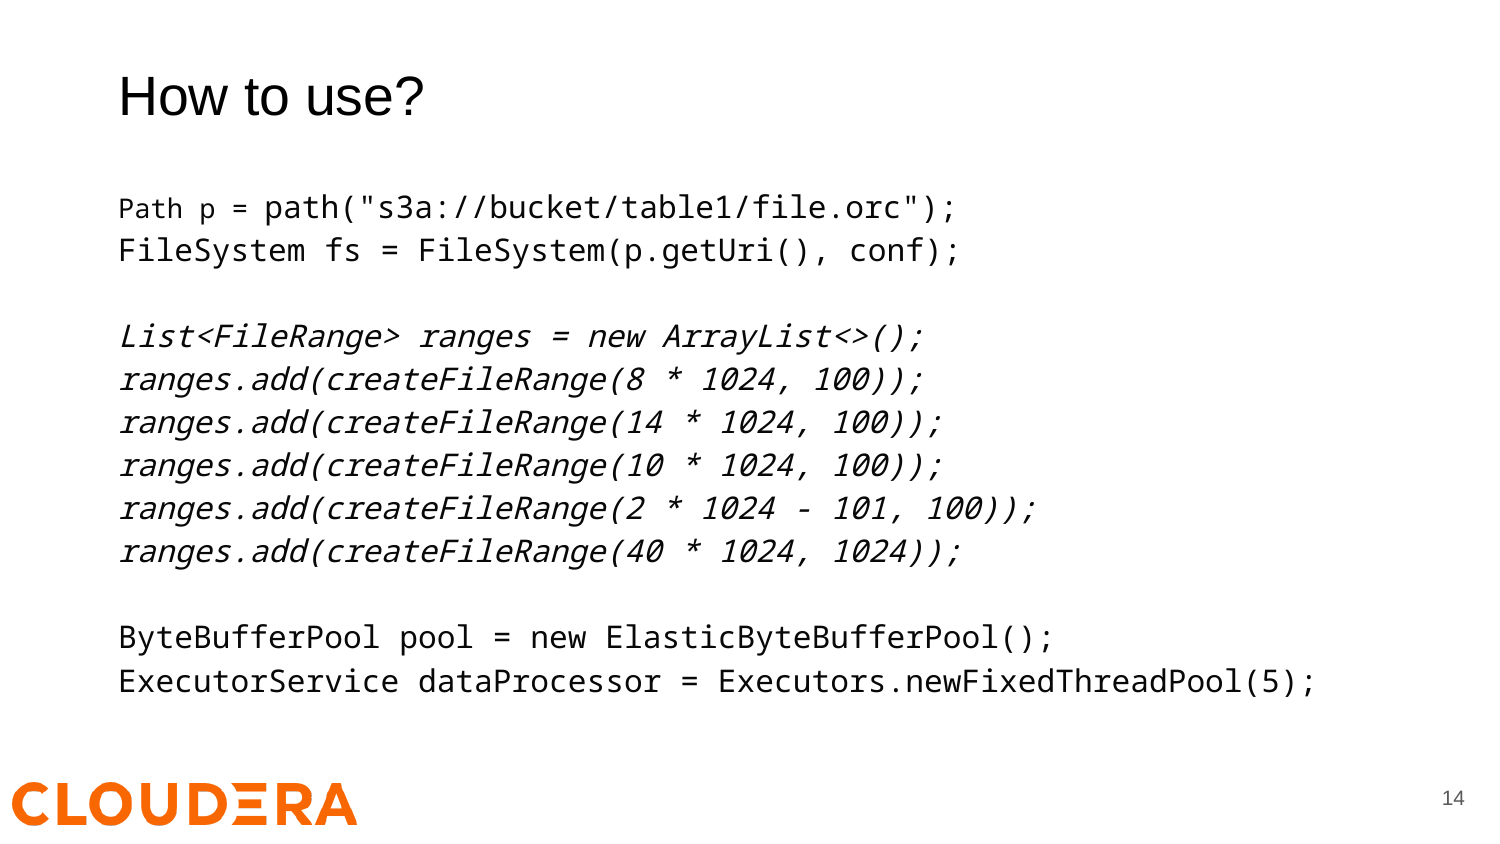

# How to use?
Path p = path("s3a://bucket/table1/file.orc");
FileSystem fs = FileSystem(p.getUri(), conf);
List<FileRange> ranges = new ArrayList<>();
ranges.add(createFileRange(8 * 1024, 100));
ranges.add(createFileRange(14 * 1024, 100));
ranges.add(createFileRange(10 * 1024, 100));
ranges.add(createFileRange(2 * 1024 - 101, 100));
ranges.add(createFileRange(40 * 1024, 1024));
ByteBufferPool pool = new ElasticByteBufferPool();
ExecutorService dataProcessor = Executors.newFixedThreadPool(5);